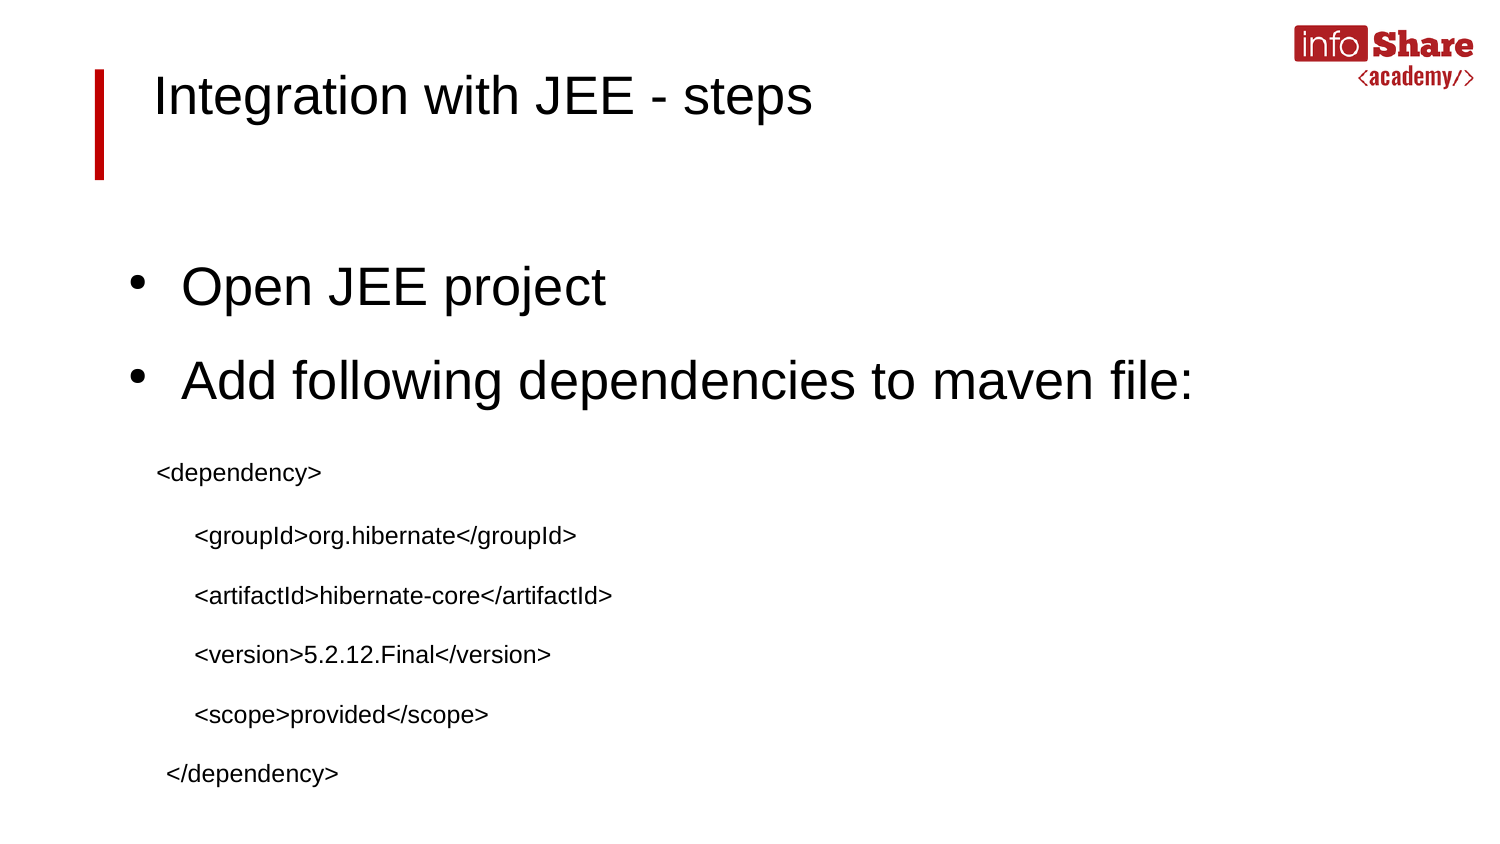

# Integration with JEE - steps
Open JEE project
Add following dependencies to maven file:
 <dependency>
 <groupId>org.hibernate</groupId>
 <artifactId>hibernate-core</artifactId>
 <version>5.2.12.Final</version>
 <scope>provided</scope>
 </dependency>